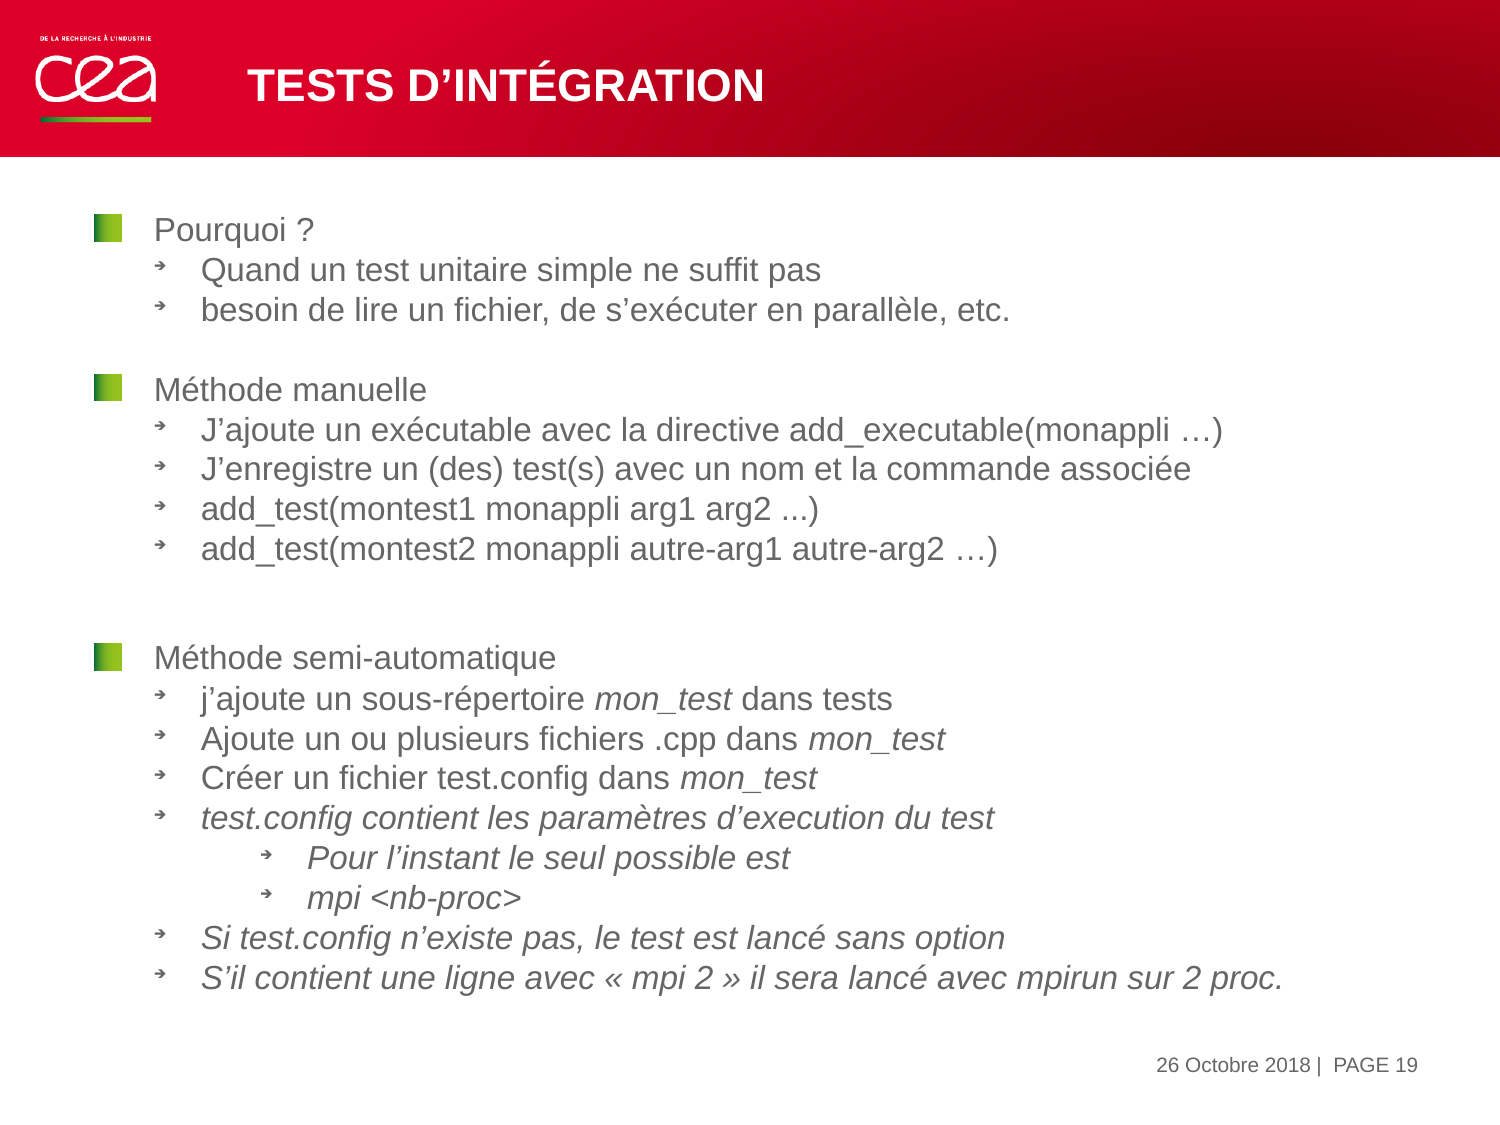

# Tests d’intégration
Pourquoi ?
Quand un test unitaire simple ne suffit pas
besoin de lire un fichier, de s’exécuter en parallèle, etc.
Méthode manuelle
J’ajoute un exécutable avec la directive add_executable(monappli …)
J’enregistre un (des) test(s) avec un nom et la commande associée
add_test(montest1 monappli arg1 arg2 ...)
add_test(montest2 monappli autre-arg1 autre-arg2 …)
Méthode semi-automatique
j’ajoute un sous-répertoire mon_test dans tests
Ajoute un ou plusieurs fichiers .cpp dans mon_test
Créer un fichier test.config dans mon_test
test.config contient les paramètres d’execution du test
Pour l’instant le seul possible est
mpi <nb-proc>
Si test.config n’existe pas, le test est lancé sans option
S’il contient une ligne avec « mpi 2 » il sera lancé avec mpirun sur 2 proc.
| PAGE
26 Octobre 2018